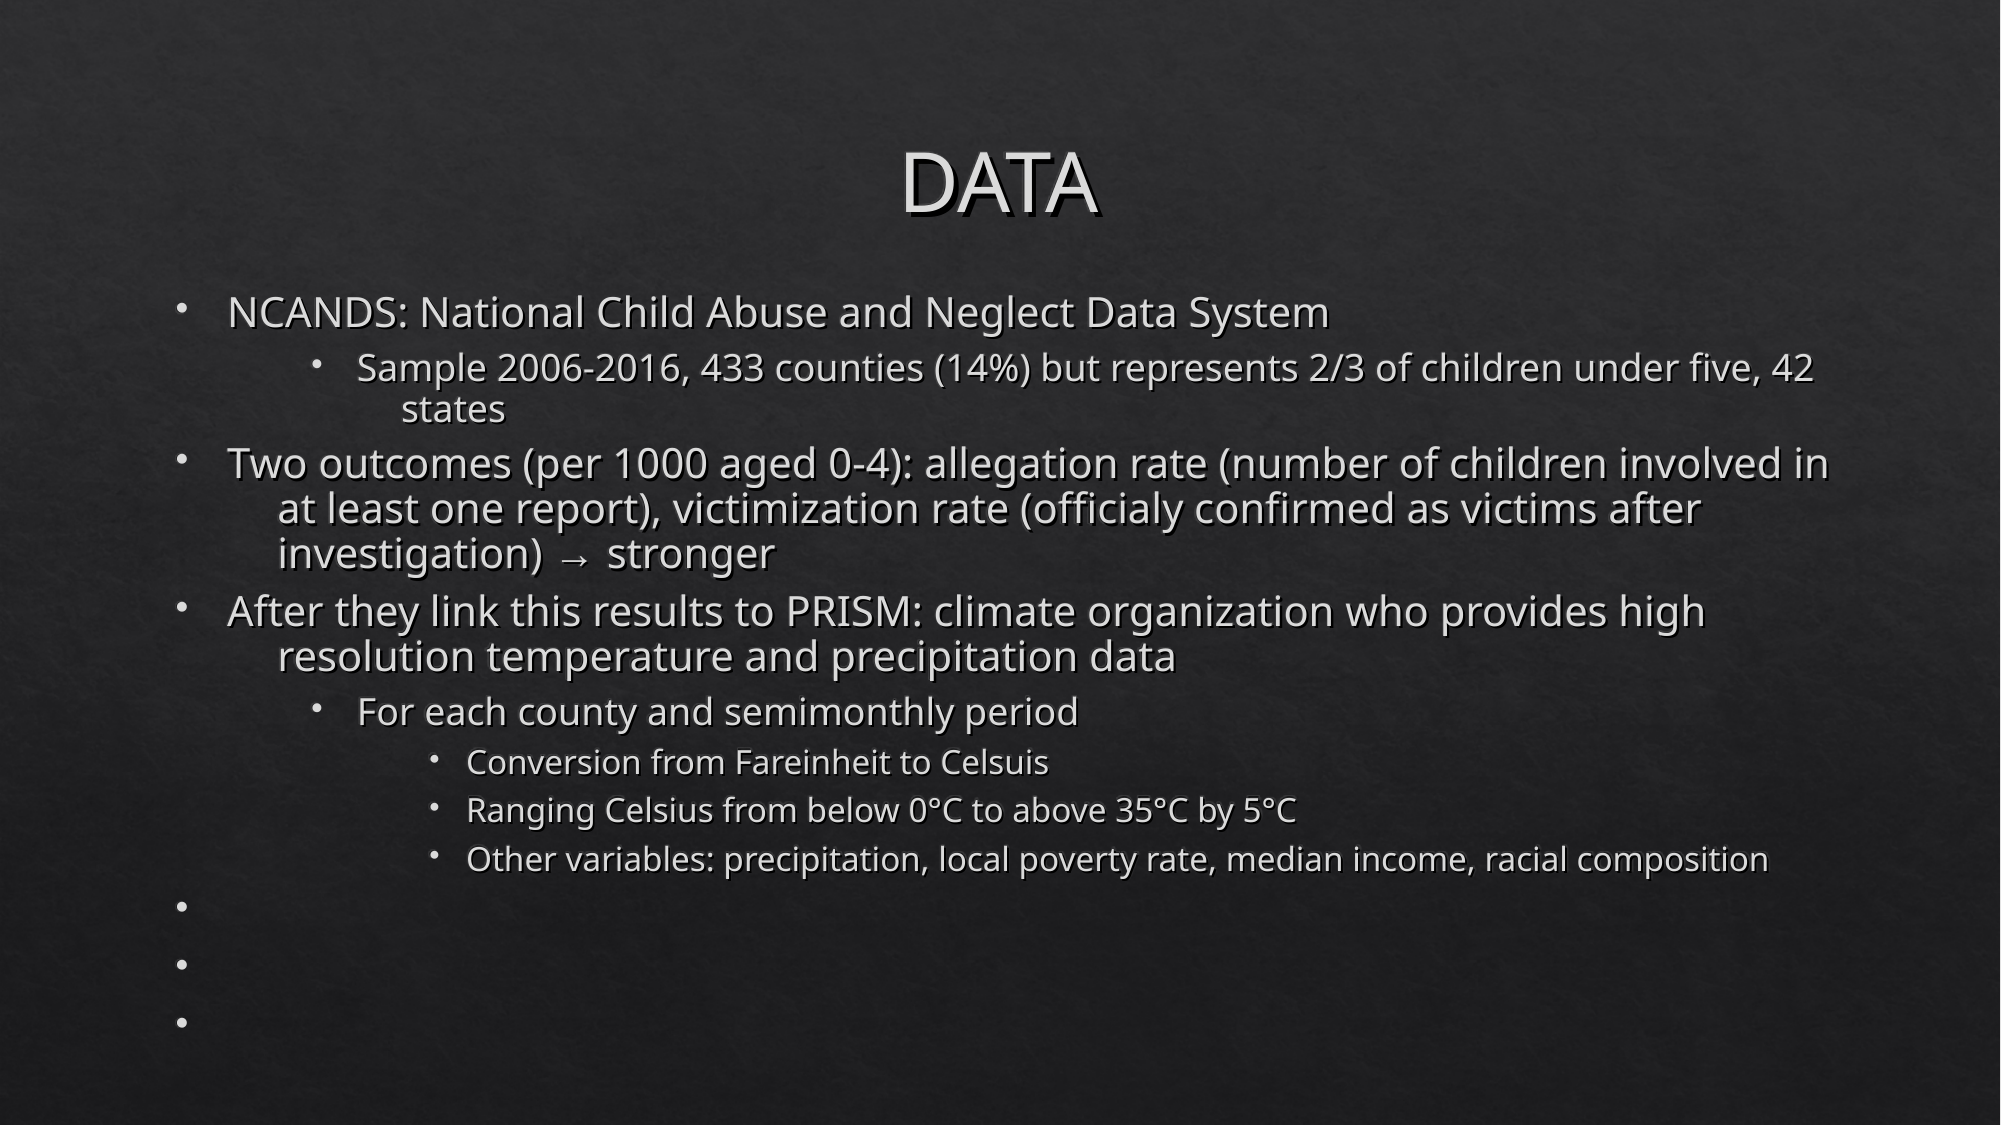

# DATA
NCANDS: National Child Abuse and Neglect Data System
Sample 2006-2016, 433 counties (14%) but represents 2/3 of children under five, 42 states
Two outcomes (per 1000 aged 0-4): allegation rate (number of children involved in at least one report), victimization rate (officialy confirmed as victims after investigation) → stronger
After they link this results to PRISM: climate organization who provides high resolution temperature and precipitation data
For each county and semimonthly period
Conversion from Fareinheit to Celsuis
Ranging Celsius from below 0°C to above 35°C by 5°C
Other variables: precipitation, local poverty rate, median income, racial composition